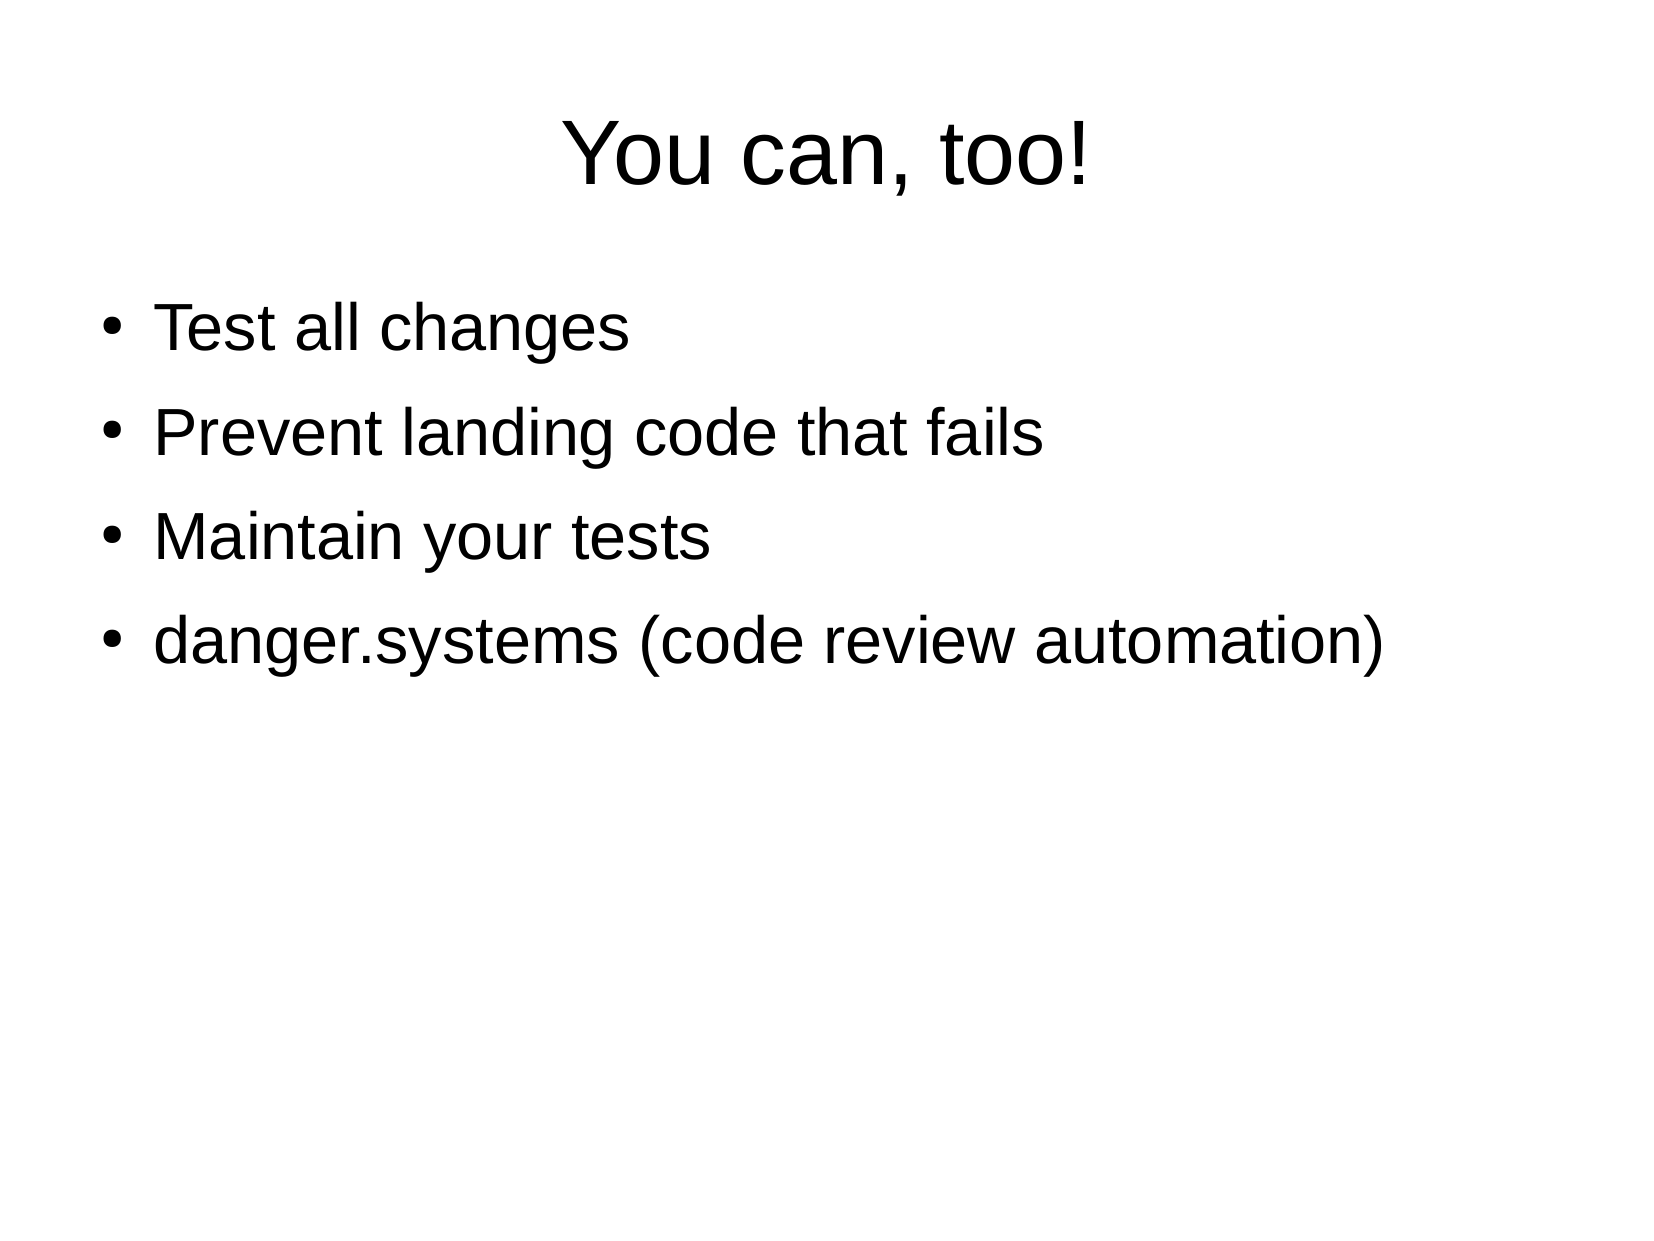

# You can, too!
Test all changes
Prevent landing code that fails
Maintain your tests
danger.systems (code review automation)